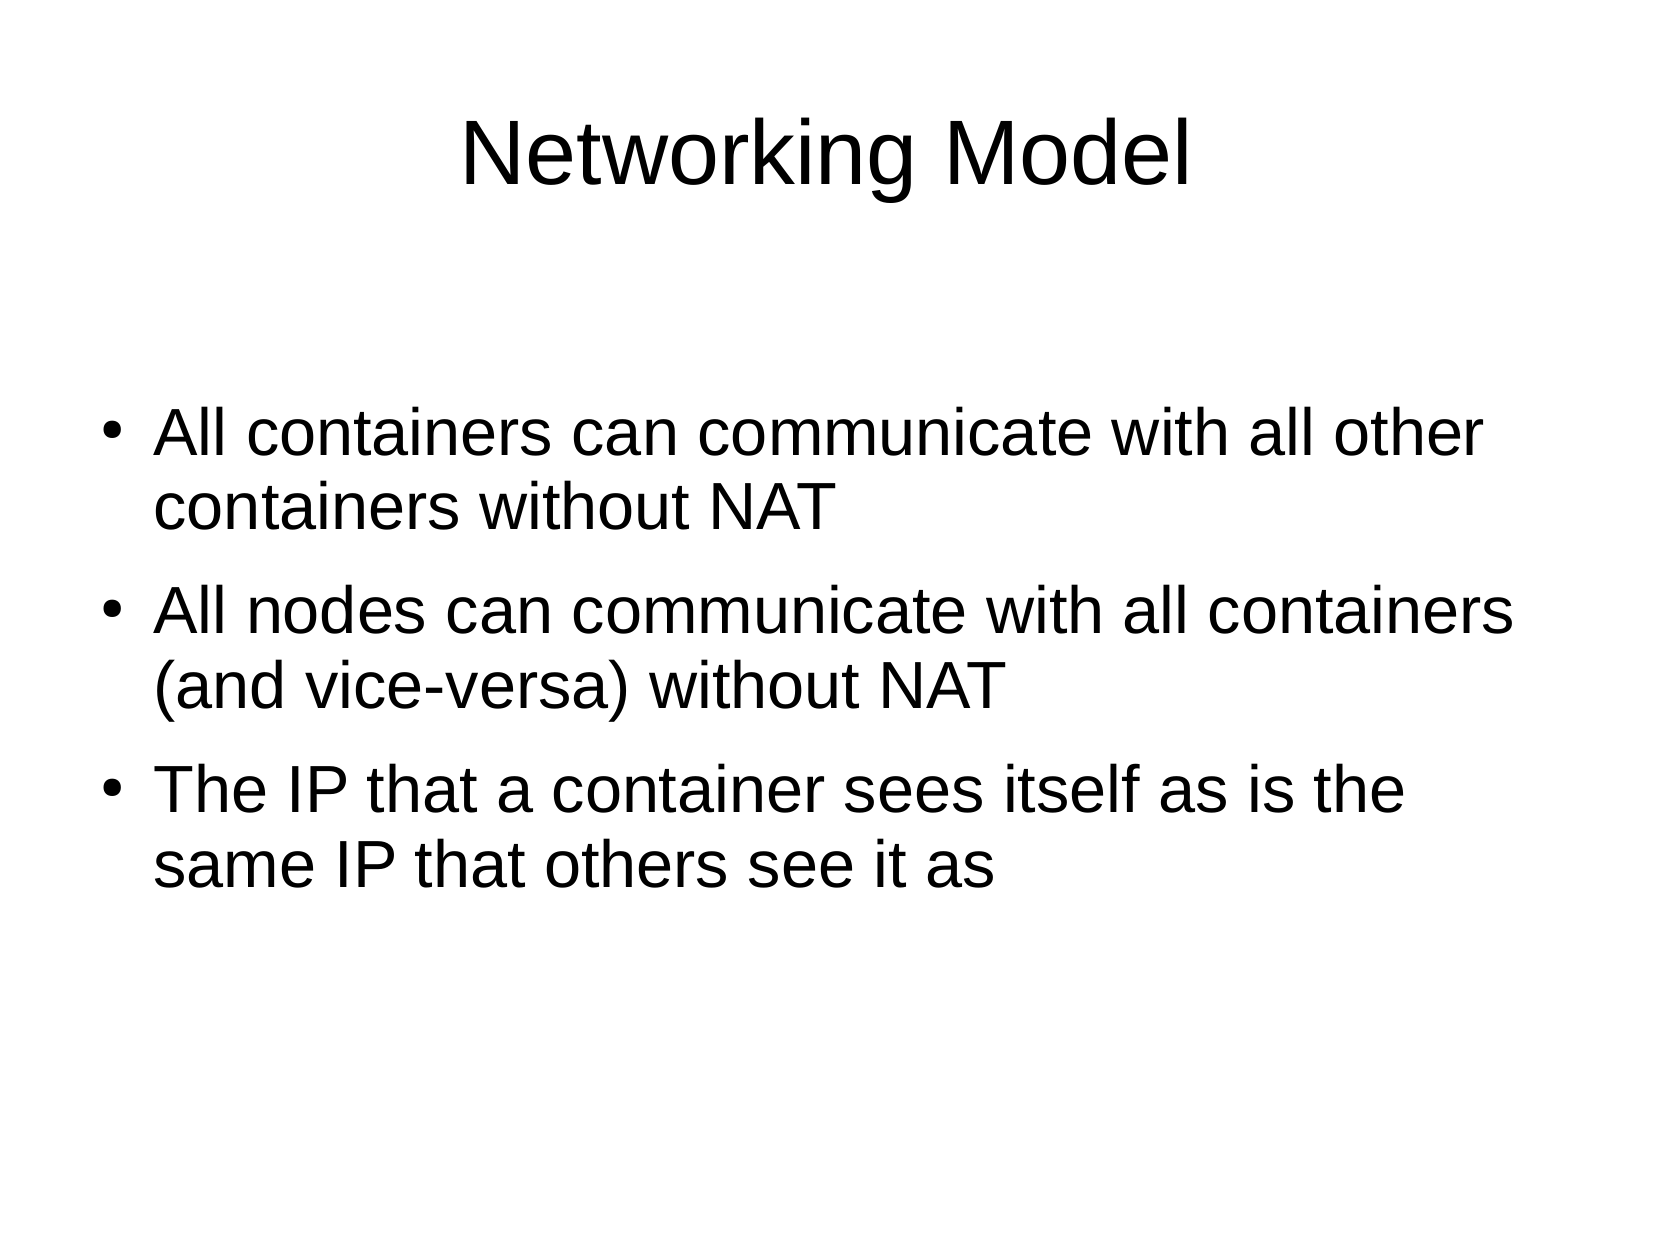

# Networking Model
All containers can communicate with all other containers without NAT
All nodes can communicate with all containers (and vice-versa) without NAT
The IP that a container sees itself as is the same IP that others see it as